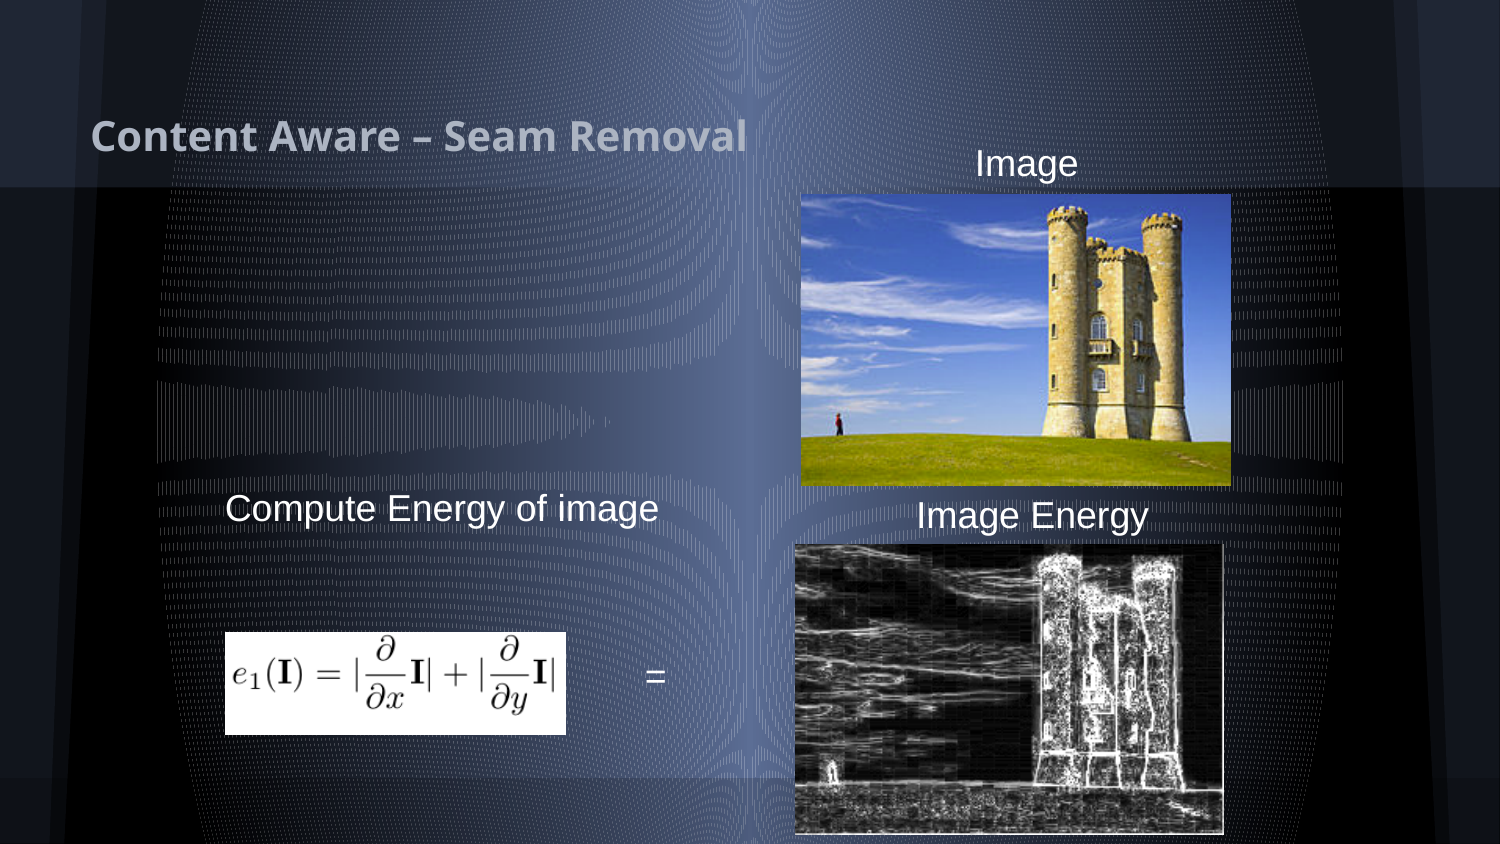

# Content Aware – Seam Removal
Image
Compute Energy of image
Image Energy
=